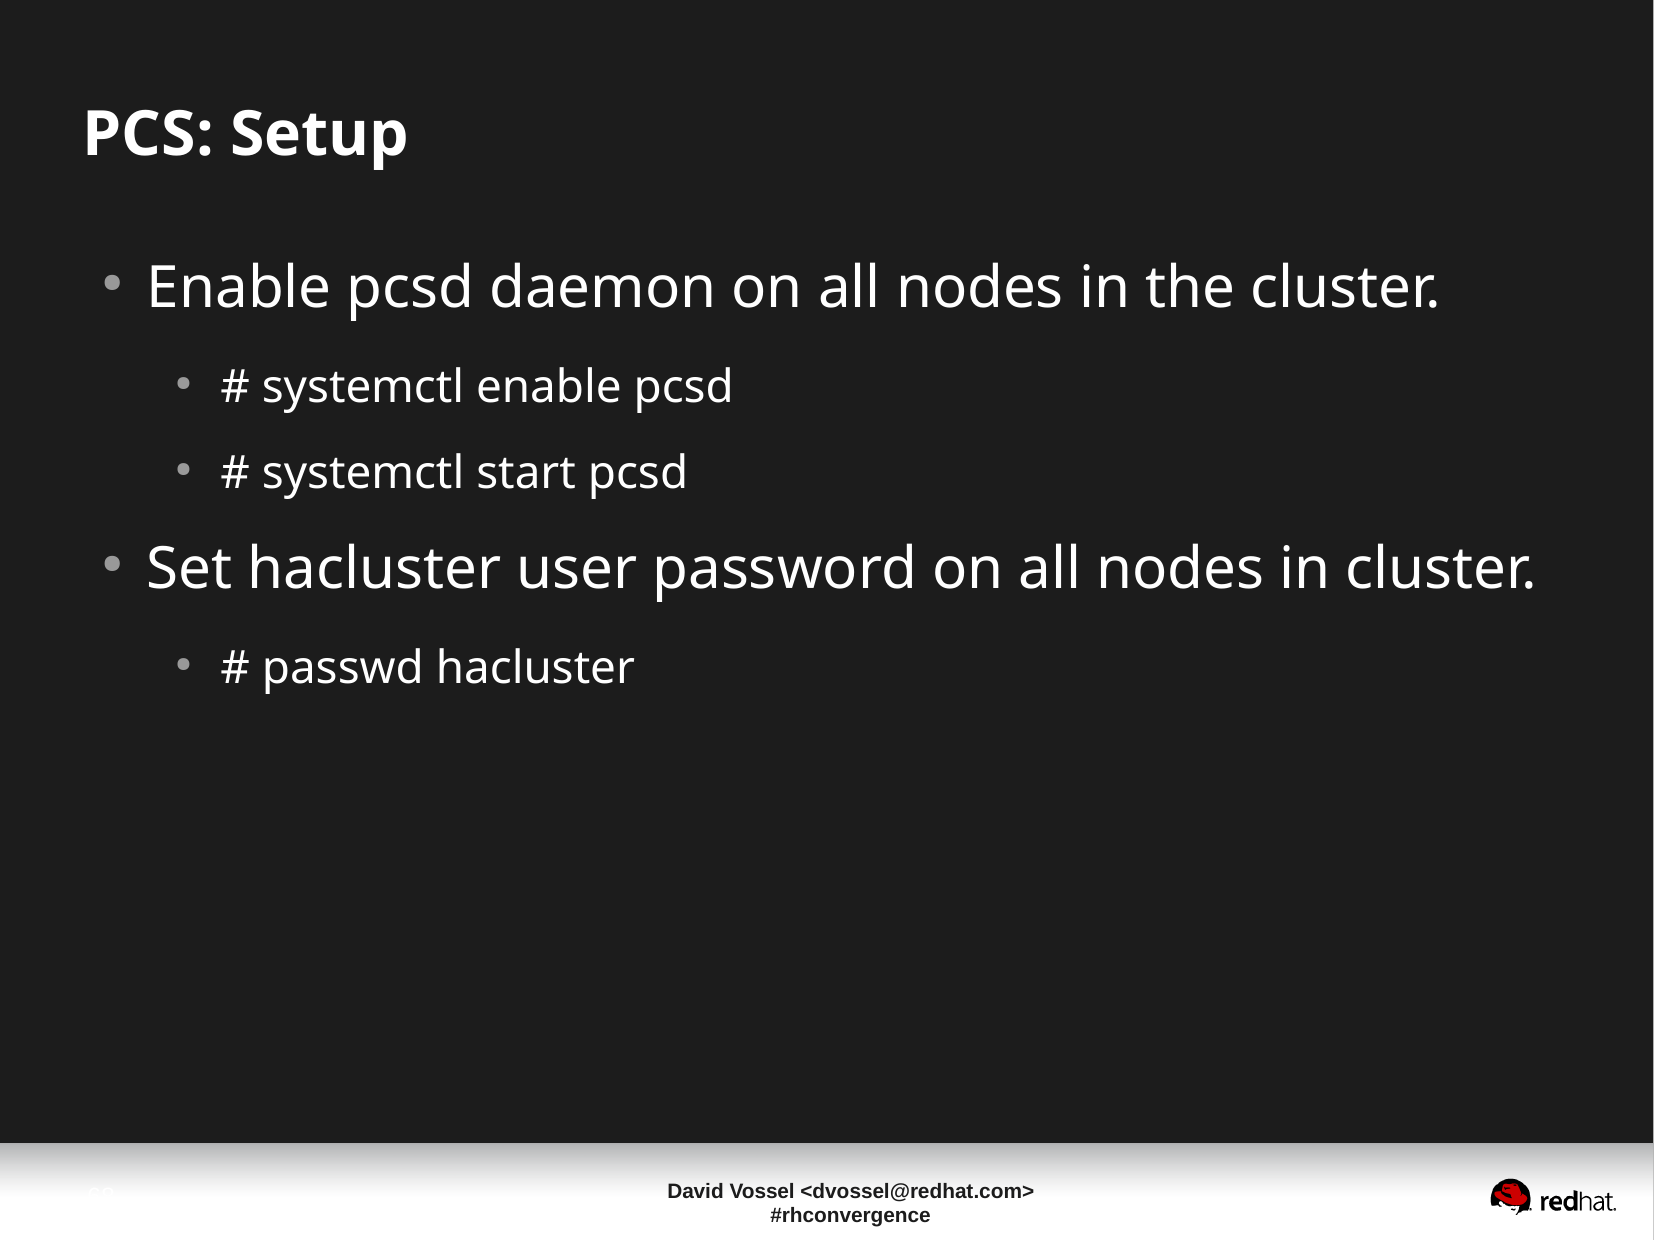

# PCS: Setup
Enable pcsd daemon on all nodes in the cluster.
# systemctl enable pcsd
# systemctl start pcsd
Set hacluster user password on all nodes in cluster.
# passwd hacluster